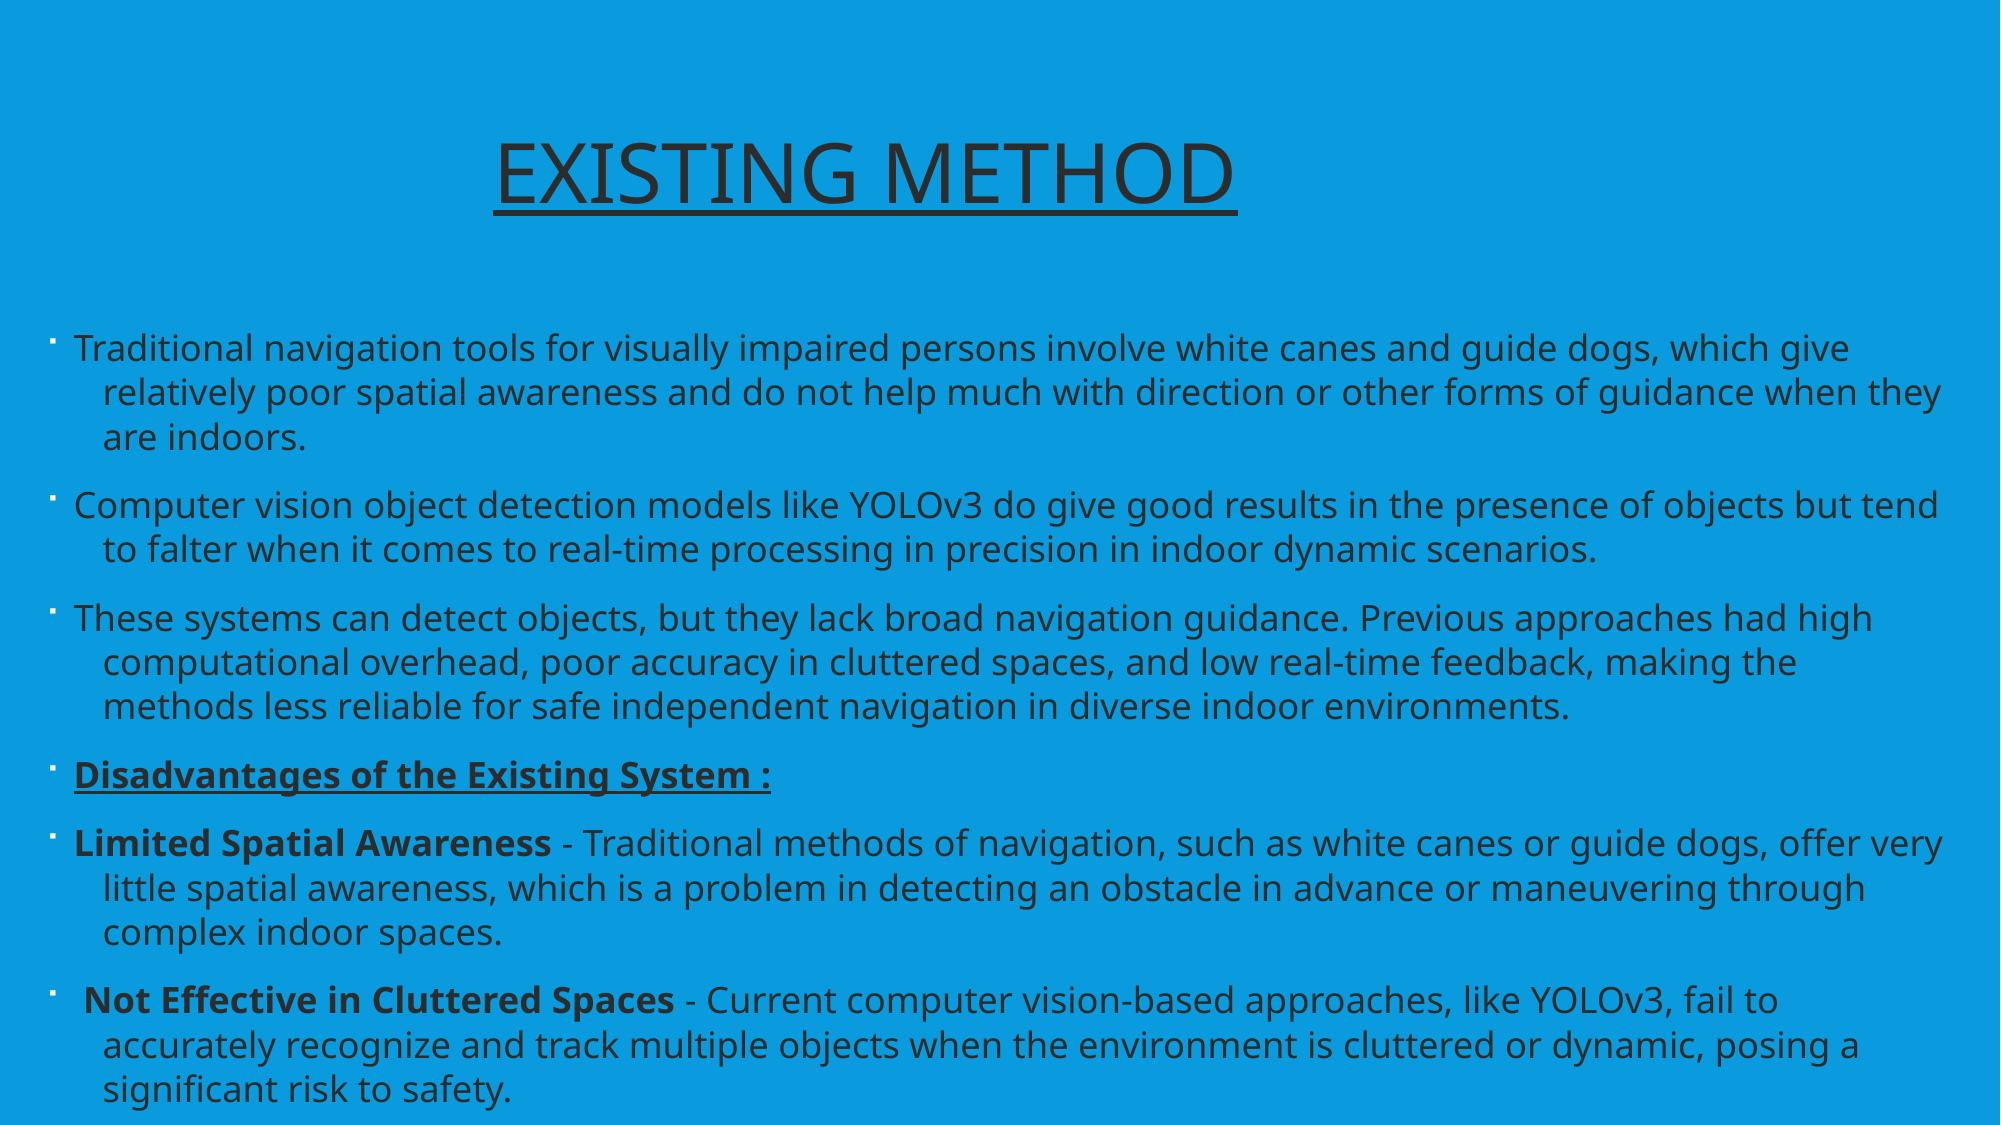

# Existing Method
Traditional navigation tools for visually impaired persons involve white canes and guide dogs, which give relatively poor spatial awareness and do not help much with direction or other forms of guidance when they are indoors.
Computer vision object detection models like YOLOv3 do give good results in the presence of objects but tend to falter when it comes to real-time processing in precision in indoor dynamic scenarios.
These systems can detect objects, but they lack broad navigation guidance. Previous approaches had high computational overhead, poor accuracy in cluttered spaces, and low real-time feedback, making the methods less reliable for safe independent navigation in diverse indoor environments.
Disadvantages of the Existing System :
Limited Spatial Awareness - Traditional methods of navigation, such as white canes or guide dogs, offer very little spatial awareness, which is a problem in detecting an obstacle in advance or maneuvering through complex indoor spaces.
 Not Effective in Cluttered Spaces - Current computer vision-based approaches, like YOLOv3, fail to accurately recognize and track multiple objects when the environment is cluttered or dynamic, posing a significant risk to safety.